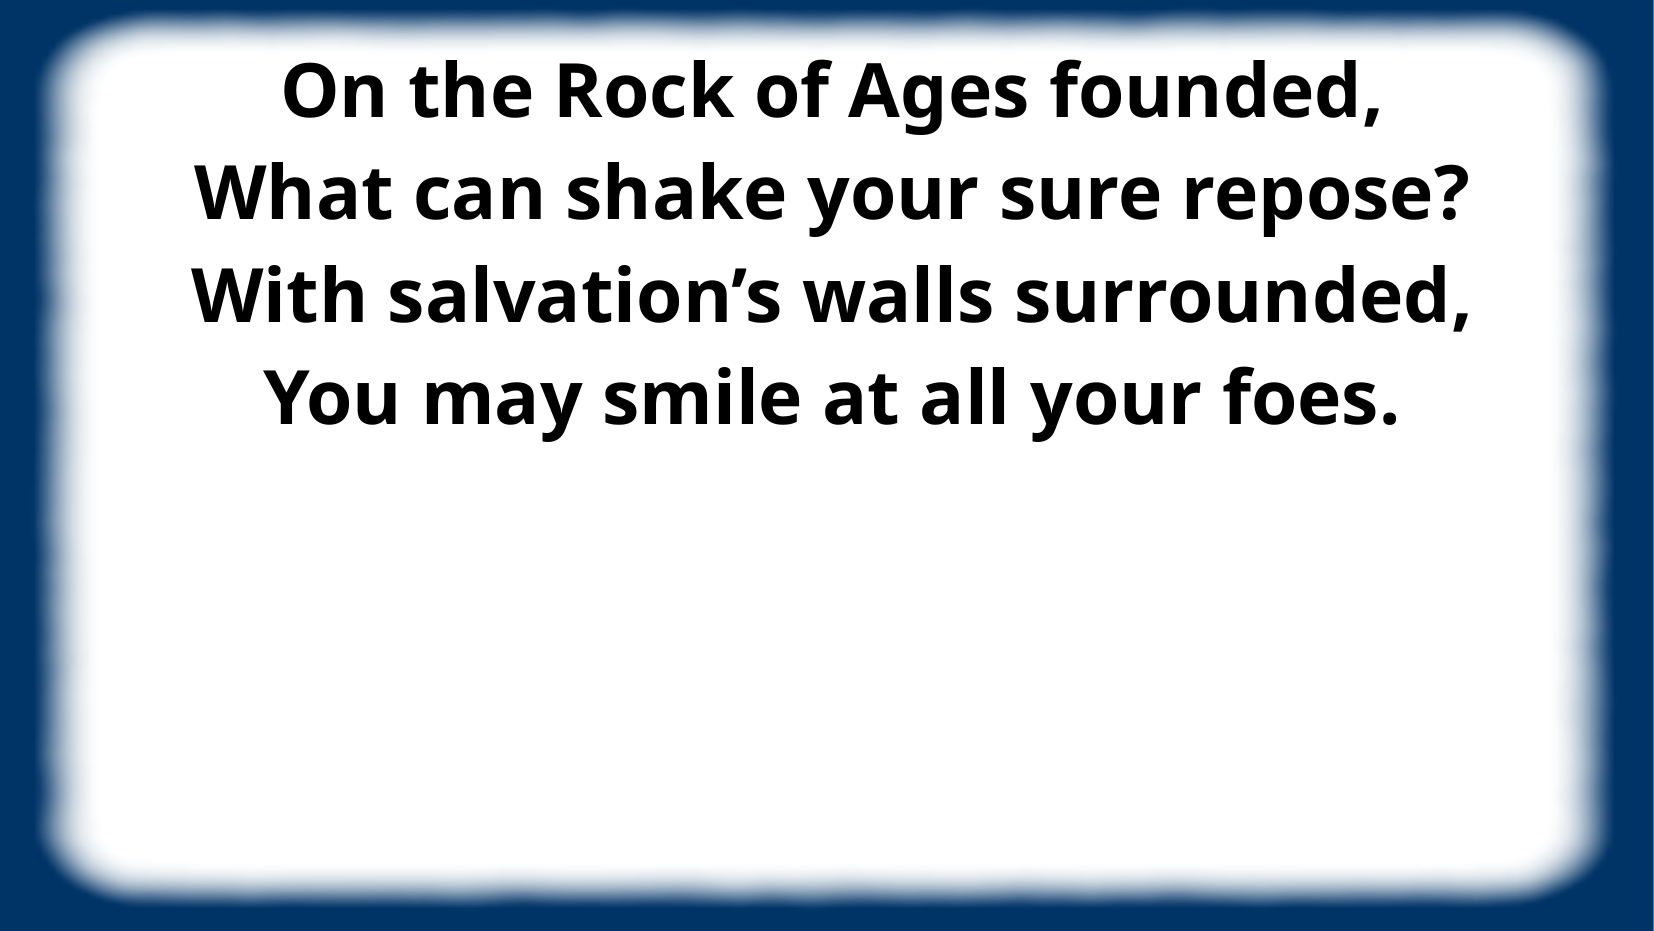

On the Rock of Ages founded,
What can shake your sure repose?
With salvation’s walls surrounded,
You may smile at all your foes.